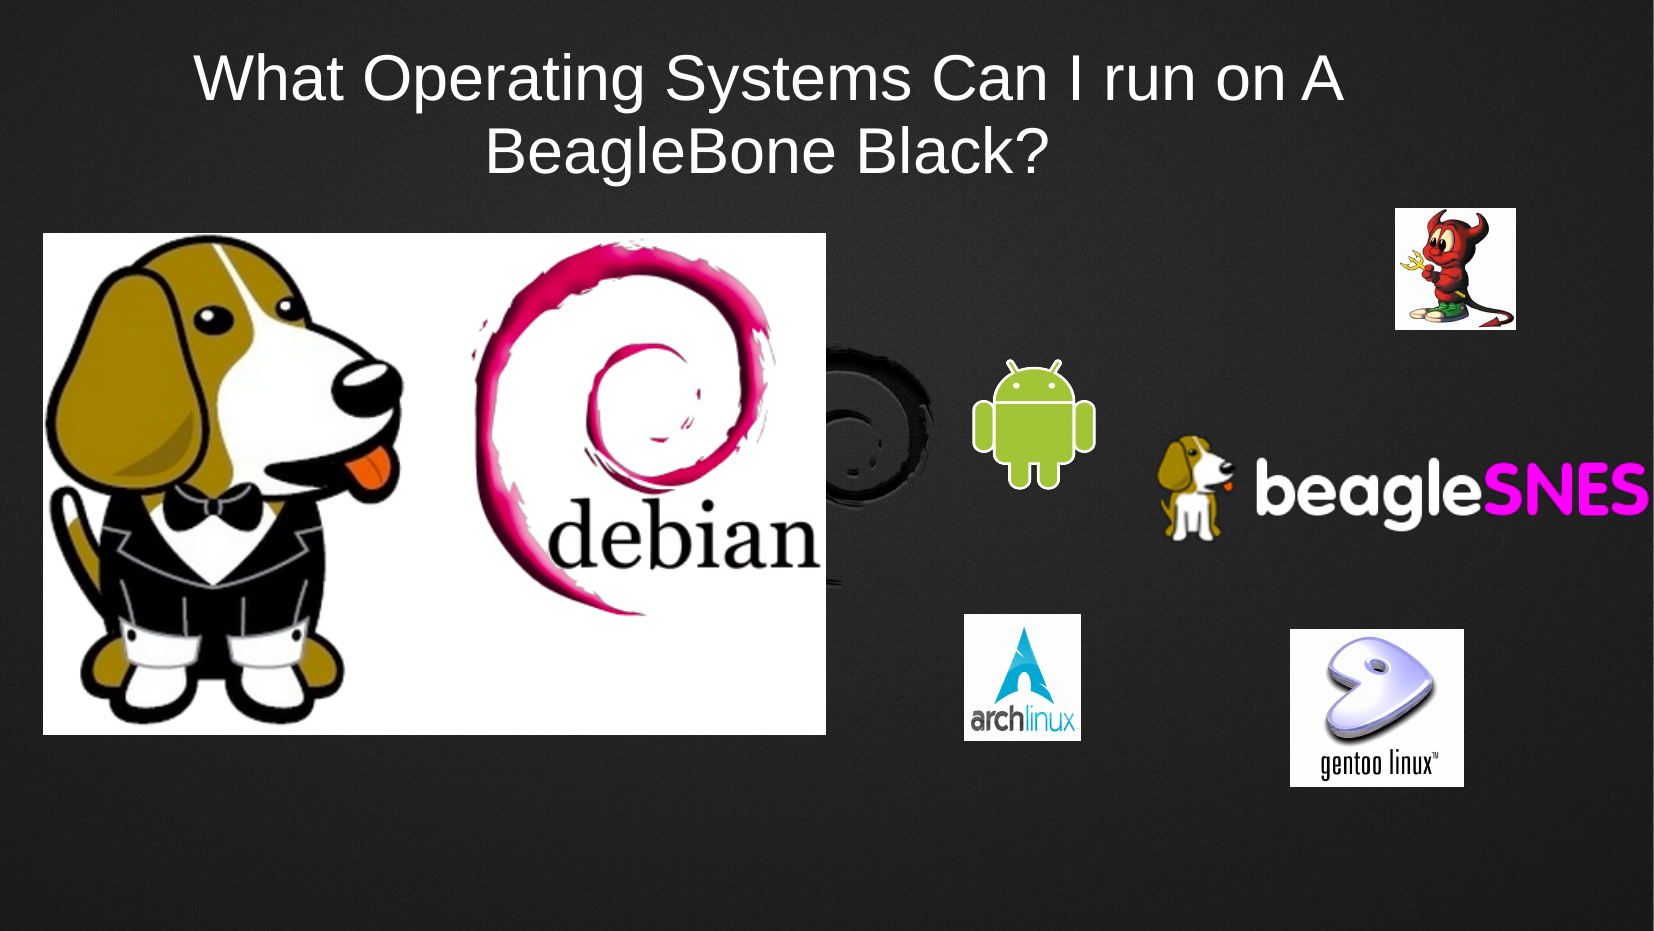

# What Operating Systems Can I run on A BeagleBone Black?